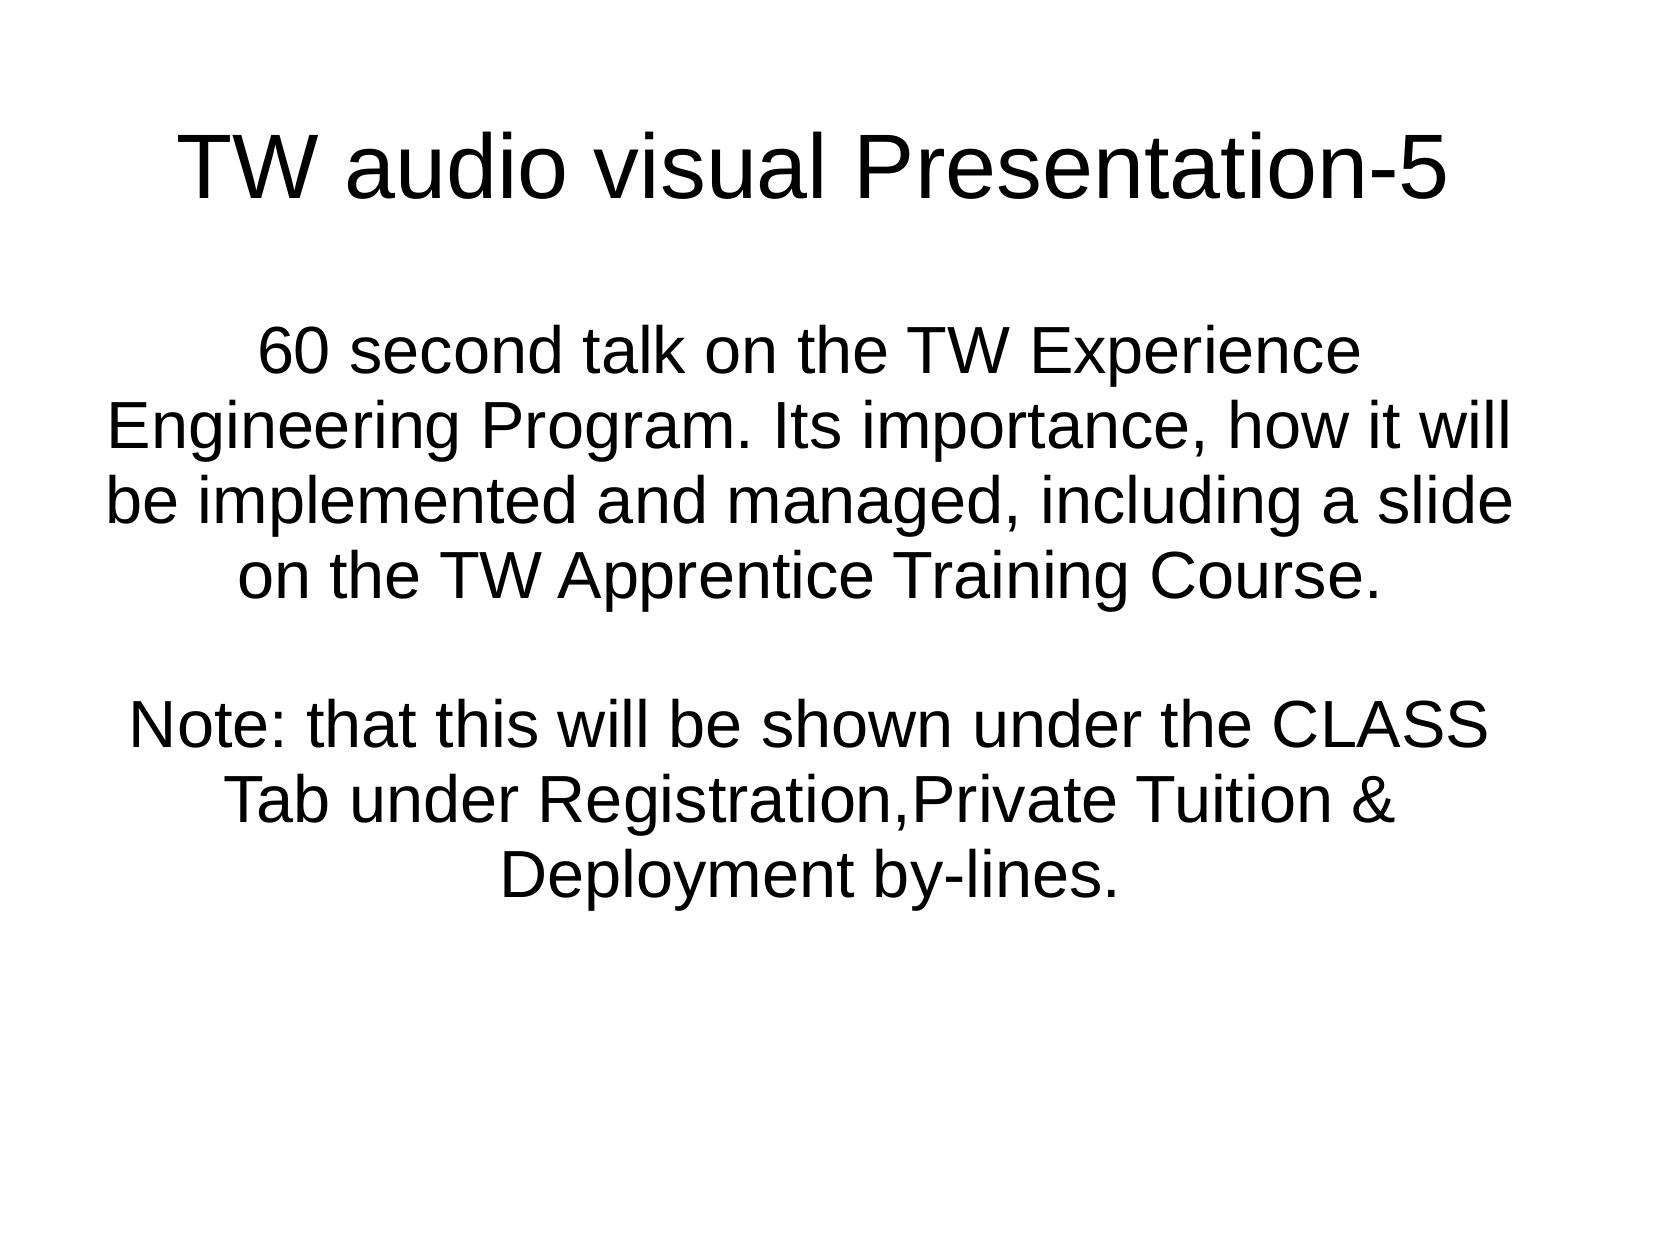

# TW audio visual Presentation-5
60 second talk on the TW Experience Engineering Program. Its importance, how it will be implemented and managed, including a slide on the TW Apprentice Training Course.
Note: that this will be shown under the CLASS Tab under Registration,Private Tuition & Deployment by-lines.